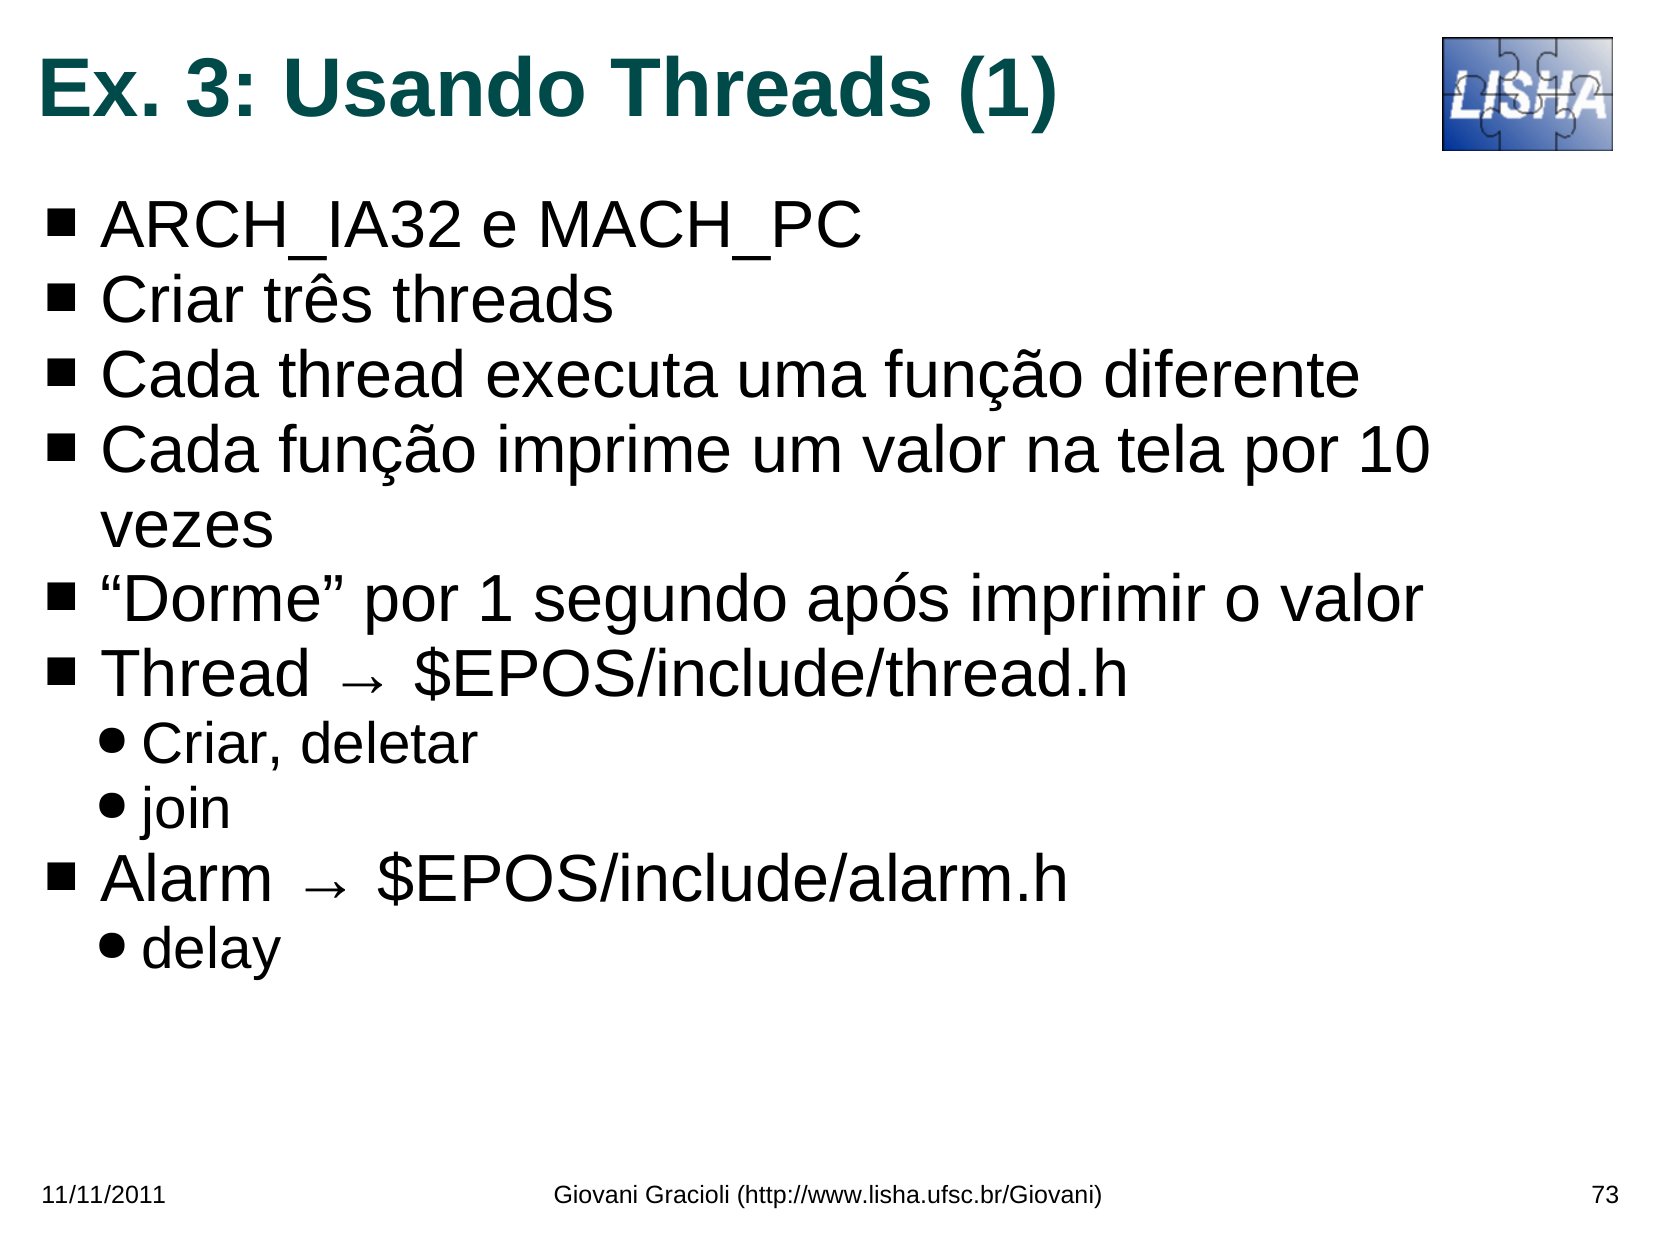

# Ex. 3: Usando Threads (1)
ARCH_IA32 e MACH_PC
Criar três threads
Cada thread executa uma função diferente
Cada função imprime um valor na tela por 10 vezes
“Dorme” por 1 segundo após imprimir o valor
Thread → $EPOS/include/thread.h
Criar, deletar
join
Alarm → $EPOS/include/alarm.h
delay